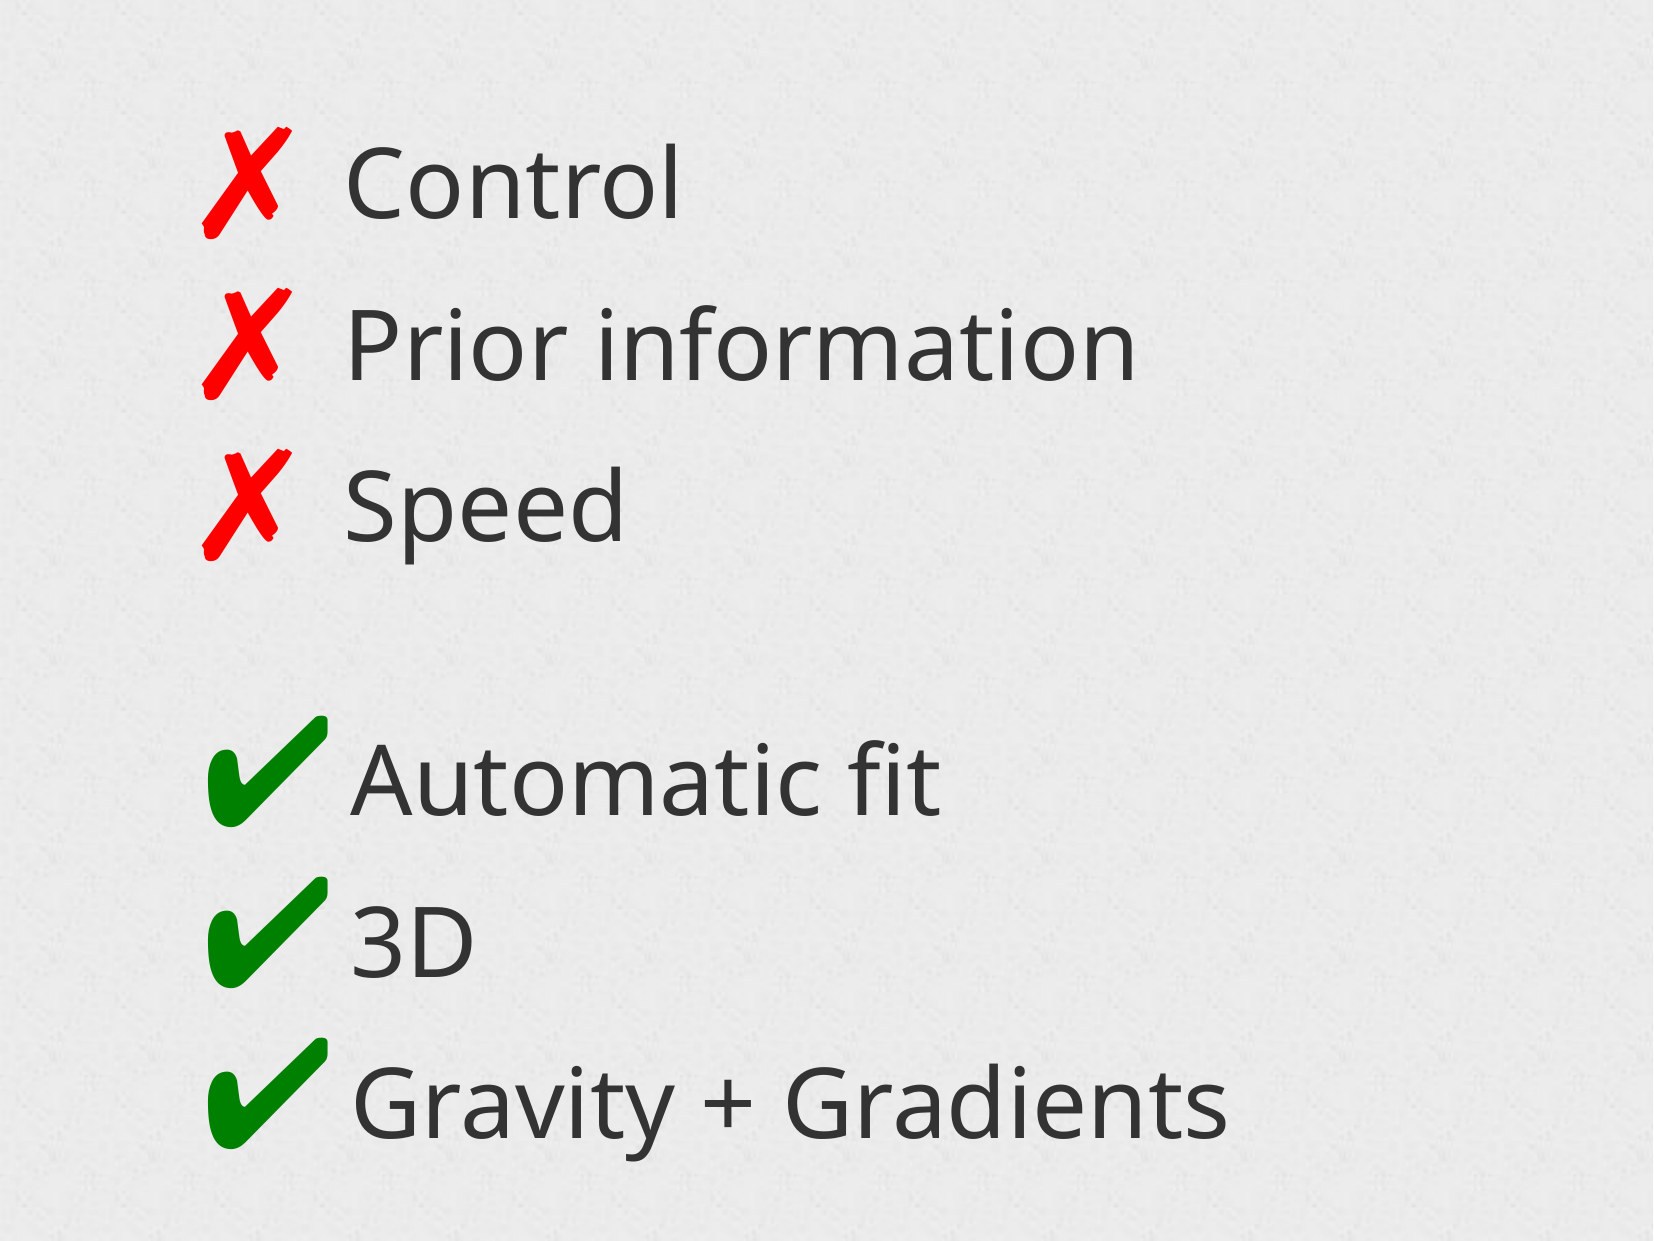

# Control
 Prior information
 Speed
 Automatic fit
 3D
 Gravity + Gradients